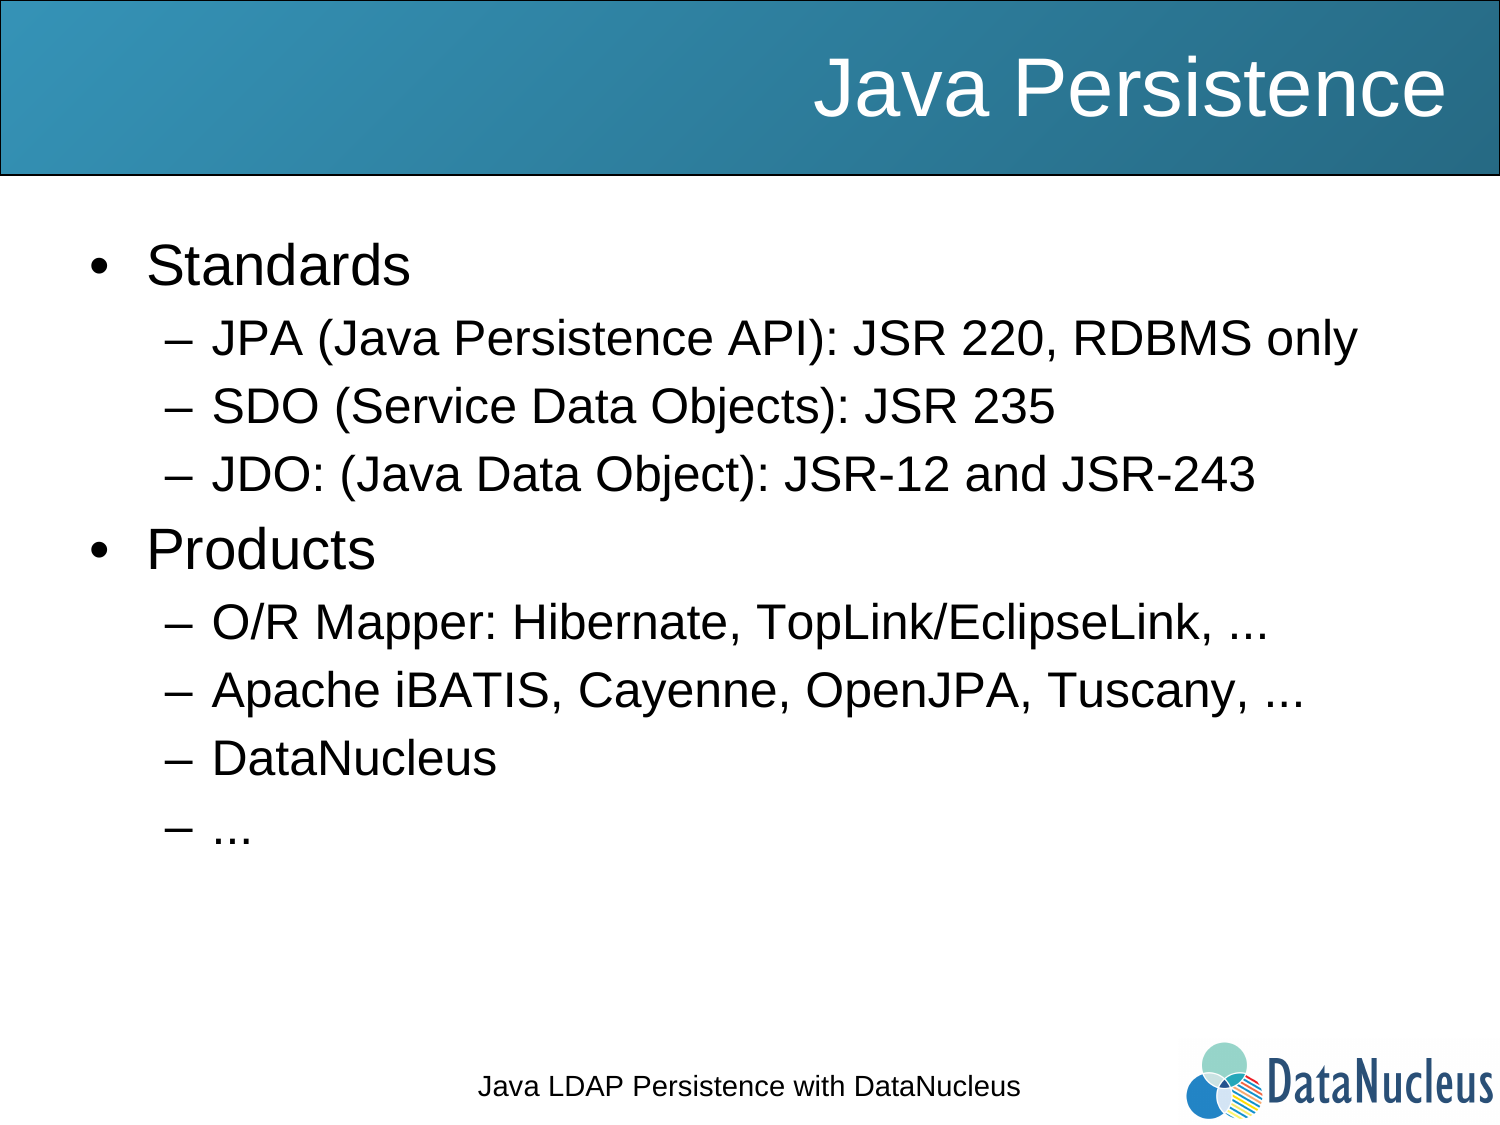

# Java Persistence
Standards
JPA (Java Persistence API): JSR 220, RDBMS only
SDO (Service Data Objects): JSR 235
JDO: (Java Data Object): JSR-12 and JSR-243
Products
O/R Mapper: Hibernate, TopLink/EclipseLink, ...
Apache iBATIS, Cayenne, OpenJPA, Tuscany, ...
DataNucleus
...